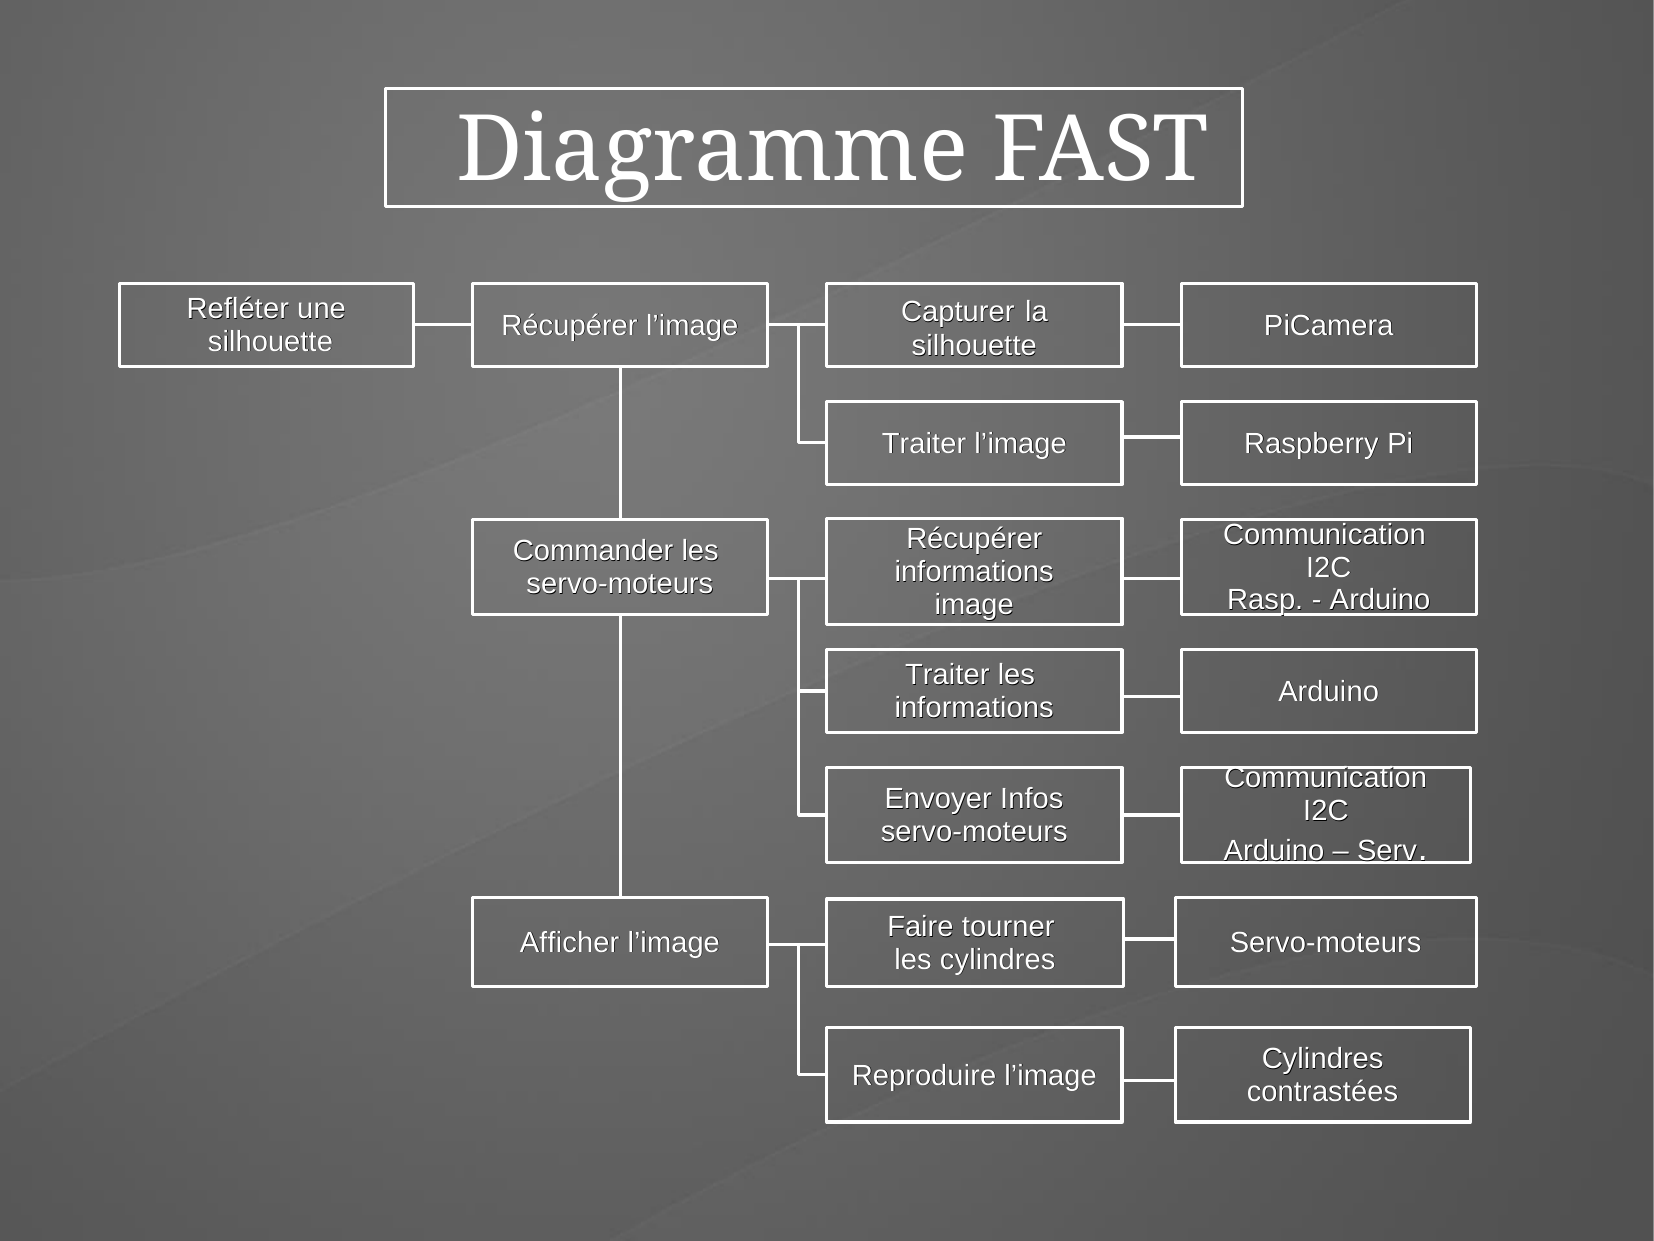

# Diagramme FAST
Refléter une
 silhouette
Récupérer l’image
Capturer la silhouette
PiCamera
Traiter l’image
Raspberry Pi
Récupérer informations
image
Commander les
servo-moteurs
Communication
I2C
Rasp. - Arduino
Traiter les
informations
Arduino
Envoyer Infos
servo-moteurs
Communication
I2C
Arduino – Serv.
Afficher l’image
Servo-moteurs
Faire tourner
les cylindres
Reproduire l’image
Cylindres
contrastées